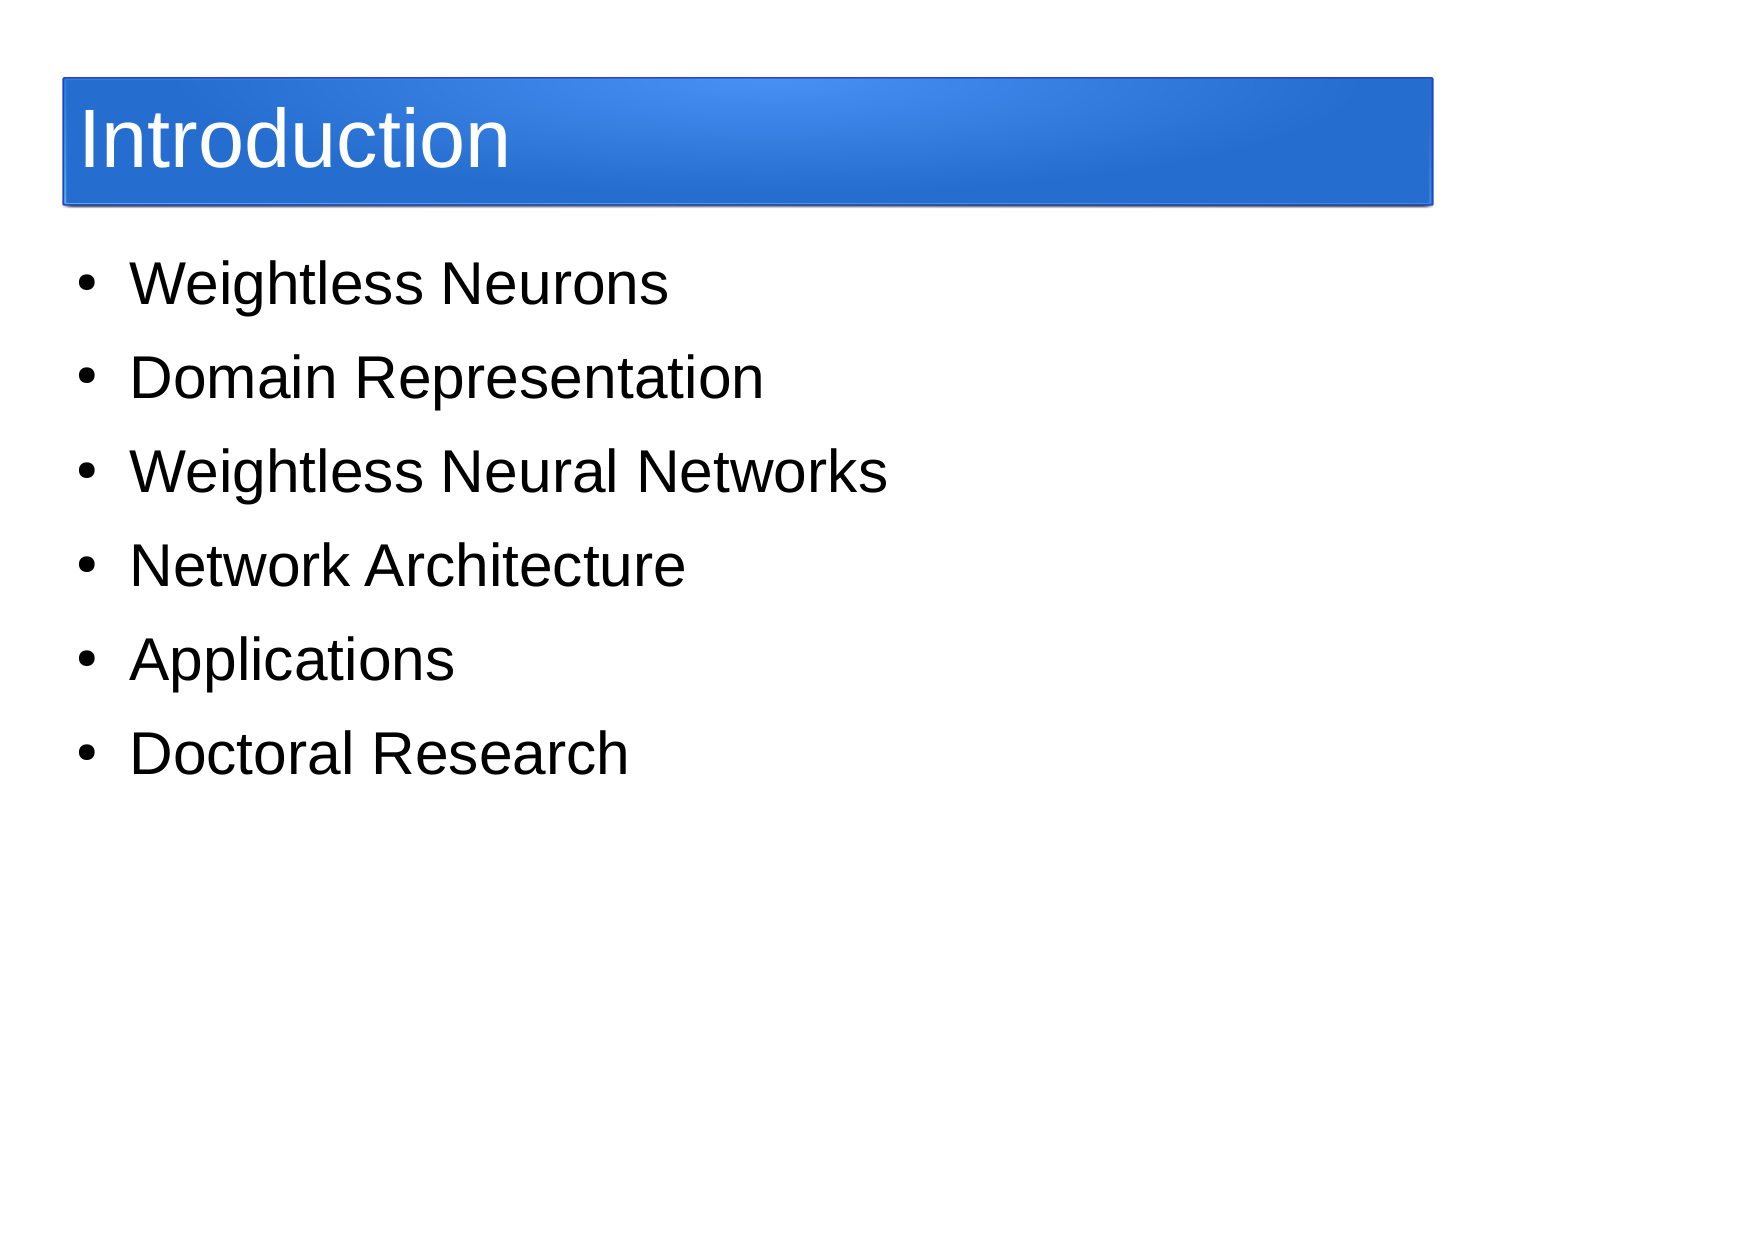

# Introduction
Weightless Neurons
Domain Representation
Weightless Neural Networks
Network Architecture
Applications
Doctoral Research